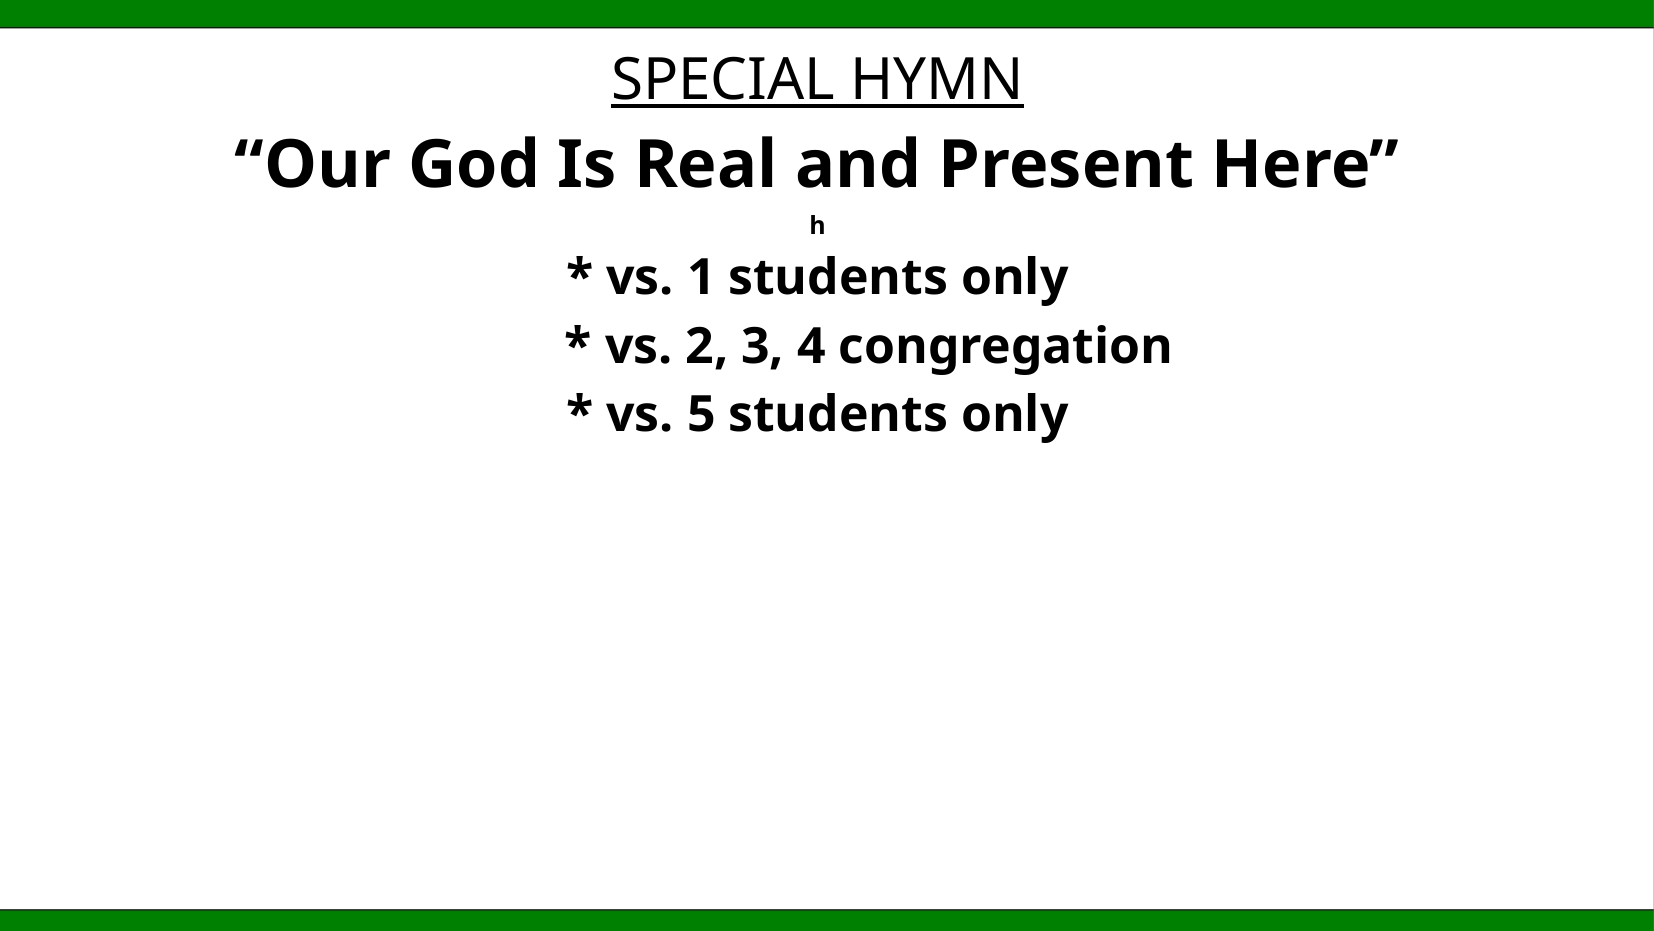

SPECIAL HYMN
“Our God Is Real and Present Here”
h
* vs. 1 students only
 * vs. 2, 3, 4 congregation
* vs. 5 students only